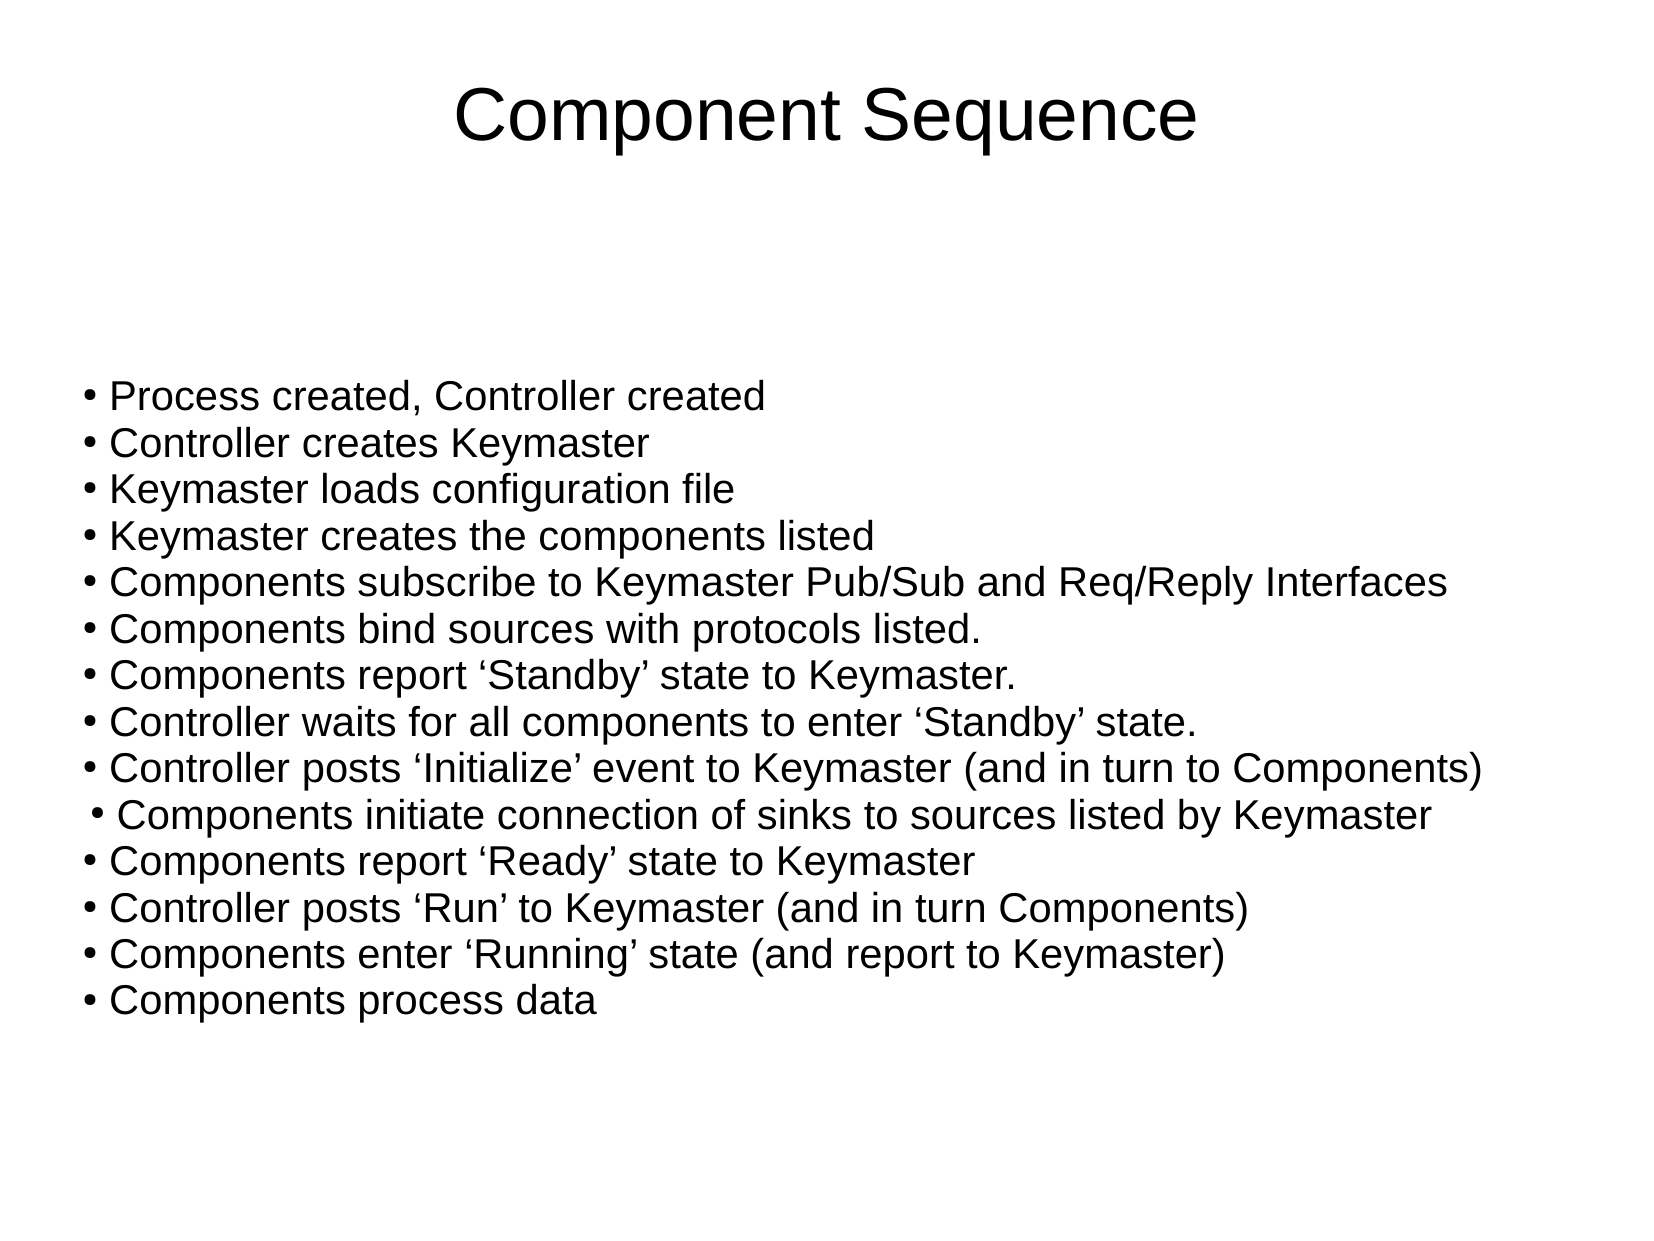

# Component Sequence
 Process created, Controller created
 Controller creates Keymaster
 Keymaster loads configuration file
 Keymaster creates the components listed
 Components subscribe to Keymaster Pub/Sub and Req/Reply Interfaces
 Components bind sources with protocols listed.
 Components report ‘Standby’ state to Keymaster.
 Controller waits for all components to enter ‘Standby’ state.
 Controller posts ‘Initialize’ event to Keymaster (and in turn to Components)
 Components initiate connection of sinks to sources listed by Keymaster
 Components report ‘Ready’ state to Keymaster
 Controller posts ‘Run’ to Keymaster (and in turn Components)
 Components enter ‘Running’ state (and report to Keymaster)
 Components process data